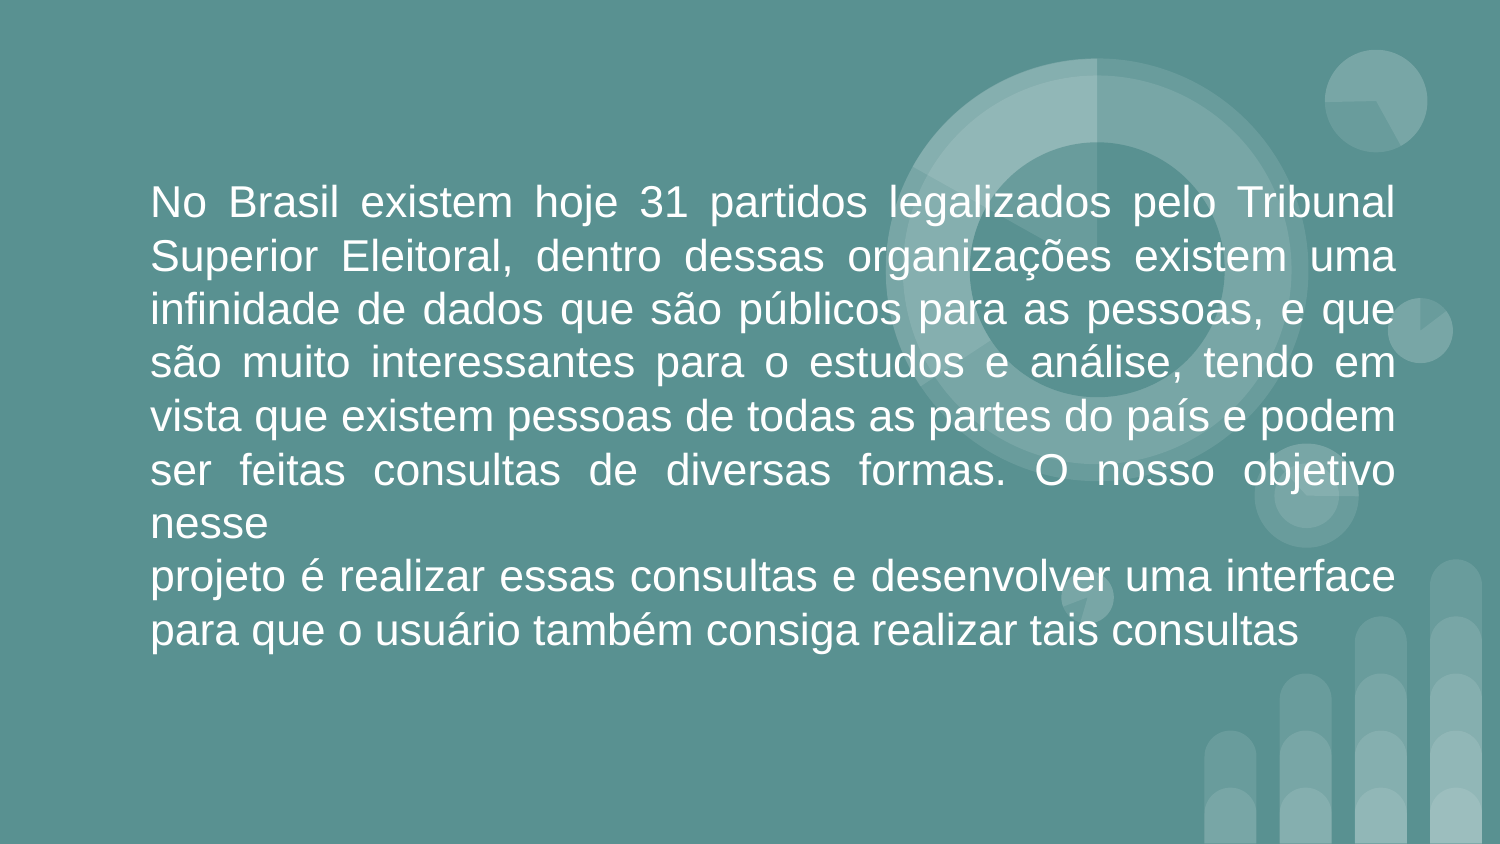

# No Brasil existem hoje 31 partidos legalizados pelo Tribunal Superior Eleitoral, dentro dessas organizações existem uma infinidade de dados que são públicos para as pessoas, e que são muito interessantes para o estudos e análise, tendo em vista que existem pessoas de todas as partes do país e podem ser feitas consultas de diversas formas. O nosso objetivo nesse projeto é realizar essas consultas e desenvolver uma interface para que o usuário também consiga realizar tais consultas